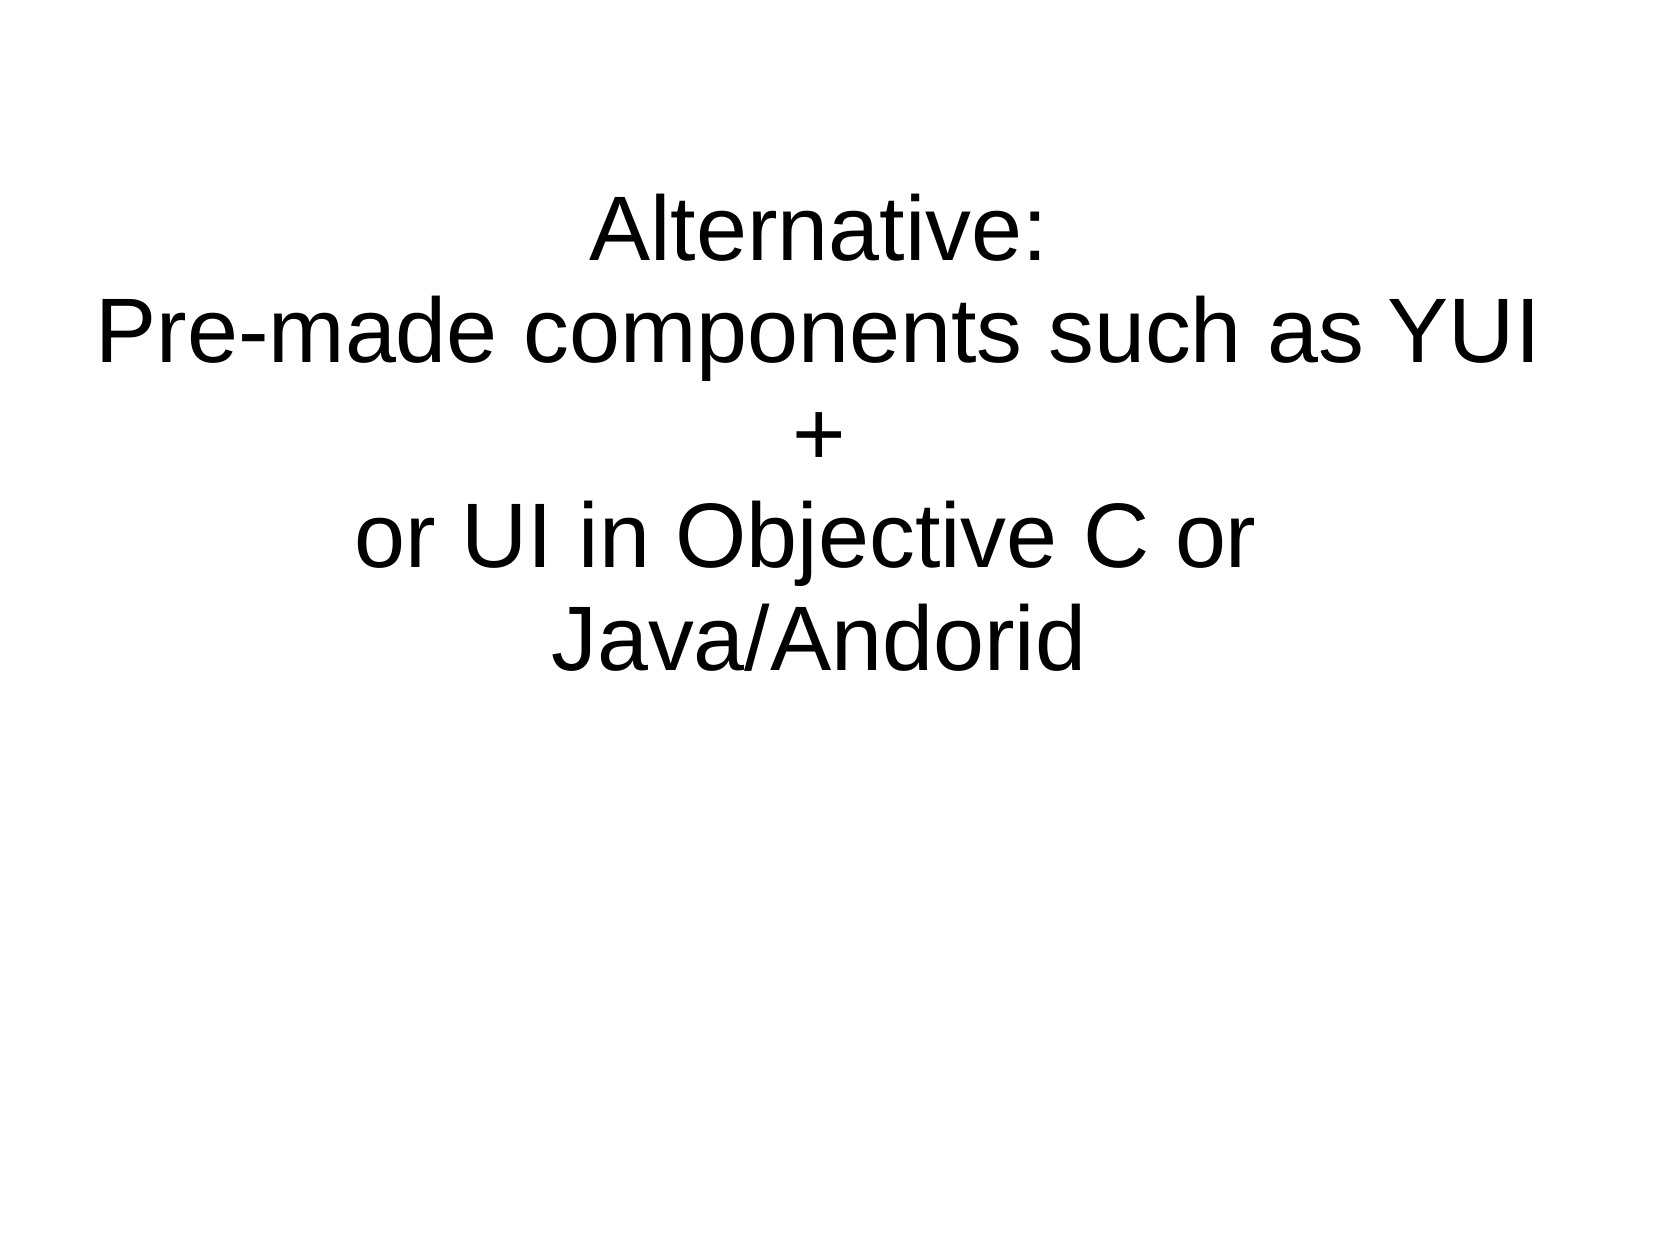

# Alternative: Pre-made components such as YUI + or UI in Objective C or Java/Andorid